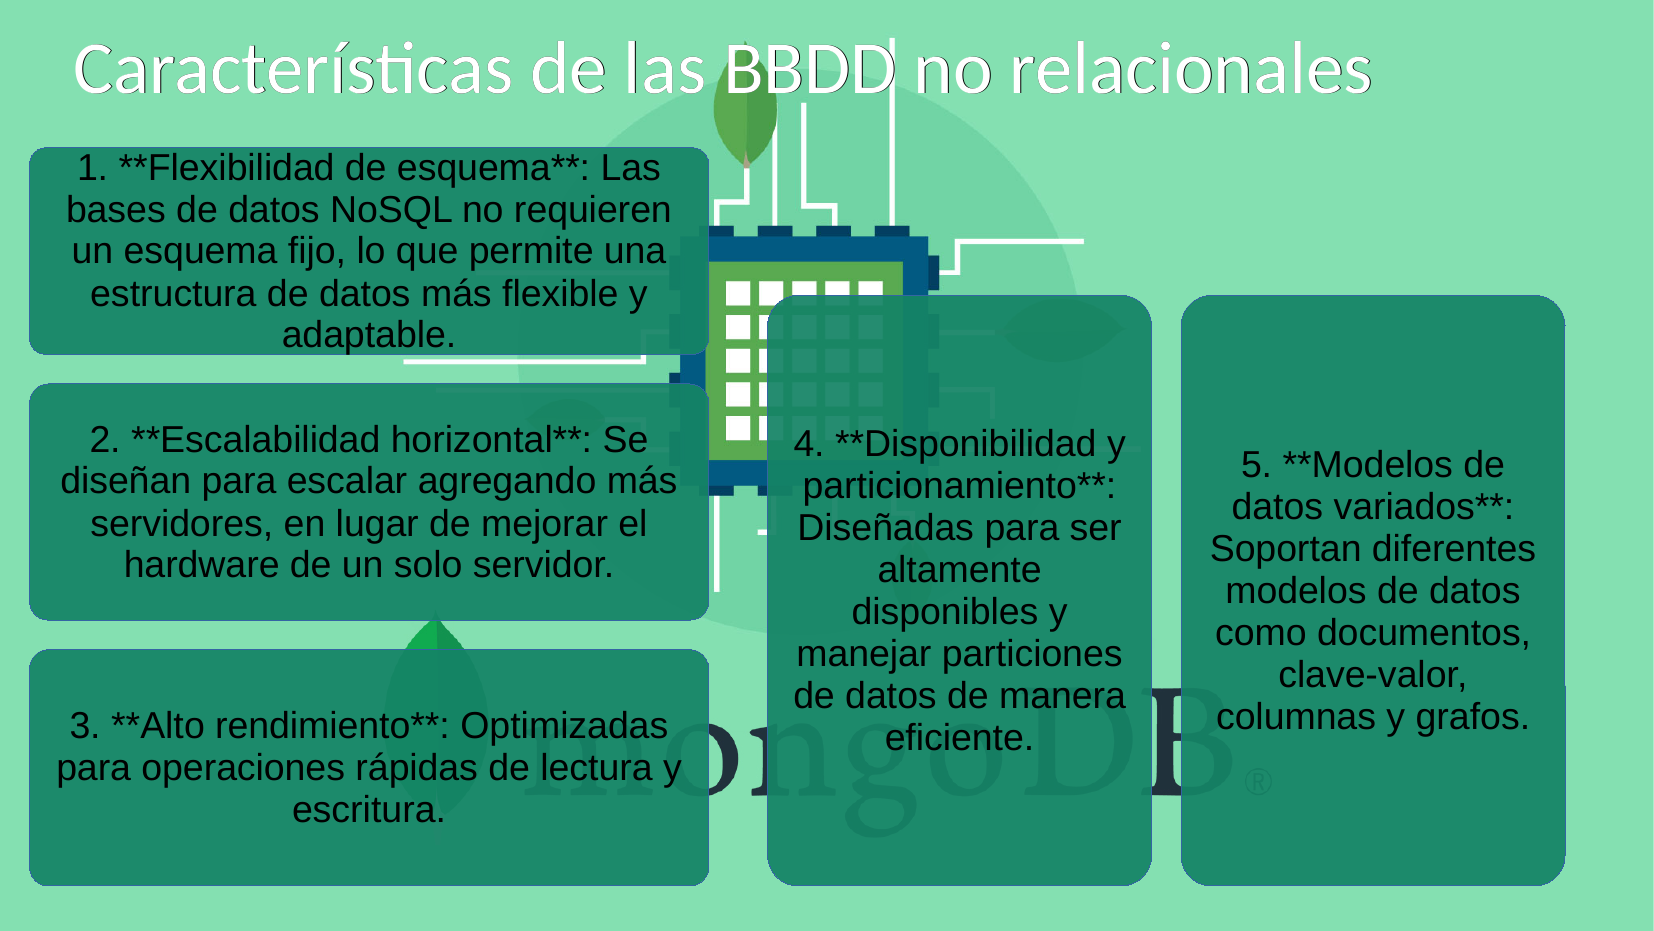

Características de las BBDD no relacionales
1. **Flexibilidad de esquema**: Las bases de datos NoSQL no requieren un esquema fijo, lo que permite una estructura de datos más flexible y adaptable.
4. **Disponibilidad y particionamiento**: Diseñadas para ser altamente disponibles y manejar particiones de datos de manera eficiente.
5. **Modelos de datos variados**: Soportan diferentes modelos de datos como documentos, clave-valor, columnas y grafos.
2. **Escalabilidad horizontal**: Se diseñan para escalar agregando más servidores, en lugar de mejorar el hardware de un solo servidor.
3. **Alto rendimiento**: Optimizadas para operaciones rápidas de lectura y escritura.